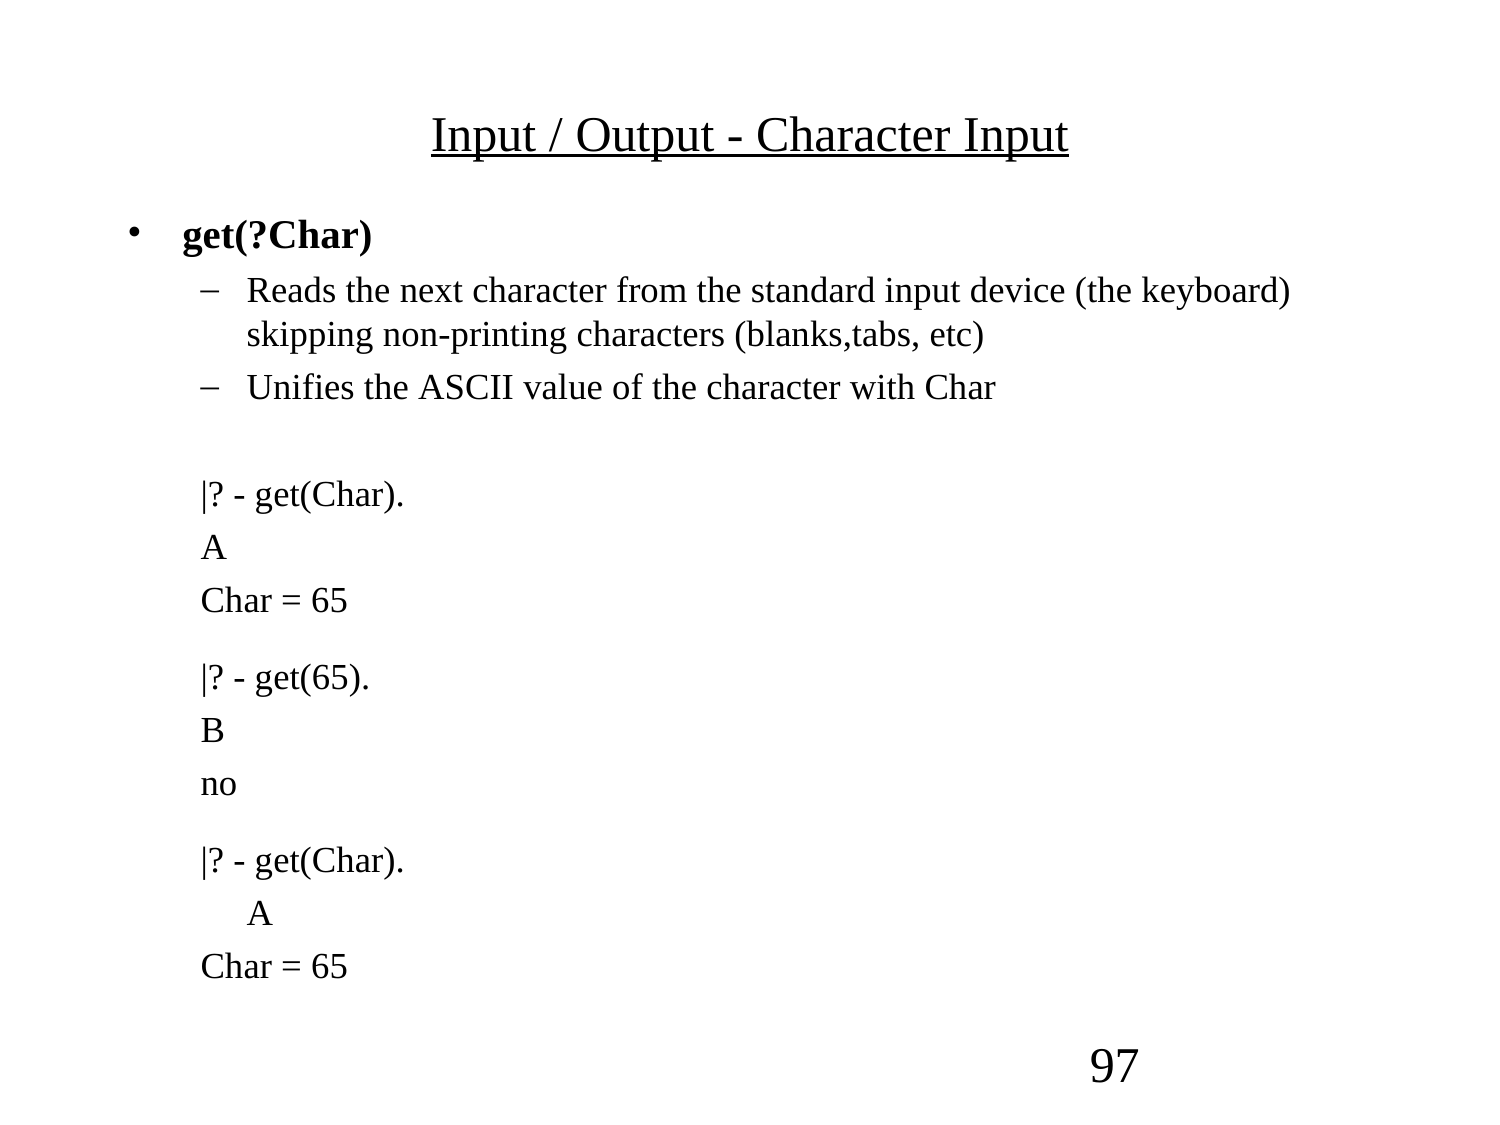

# Input / Output - Character Input
get(?Char)
Reads the next character from the standard input device (the keyboard) skipping non-printing characters (blanks,tabs, etc)
Unifies the ASCII value of the character with Char
|? - get(Char).
A
Char = 65
|? - get(65).
B
no
|? - get(Char).
		A
Char = 65
97